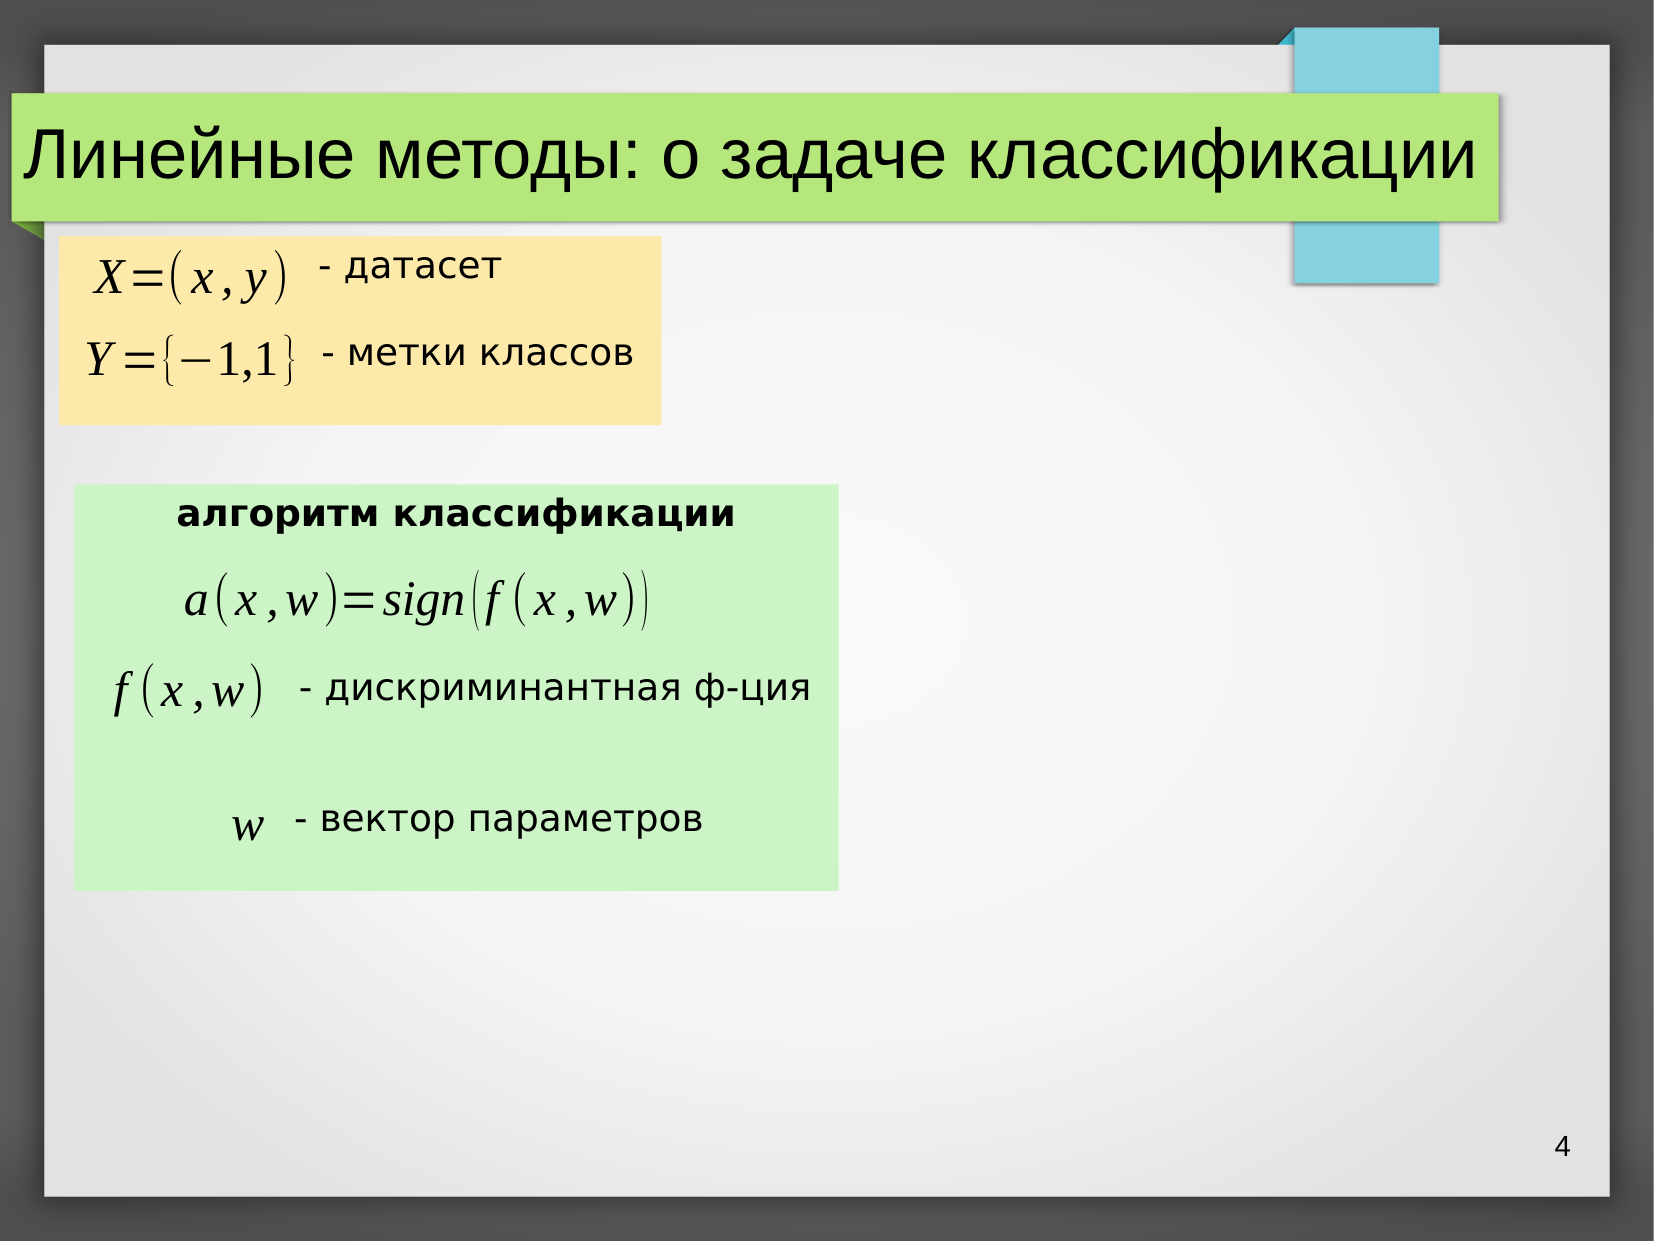

# Линейные методы: о задаче классификации
 - датасет
- метки классов
алгоритм классификации
- дискриминантная ф-ция
- вектор параметров
4